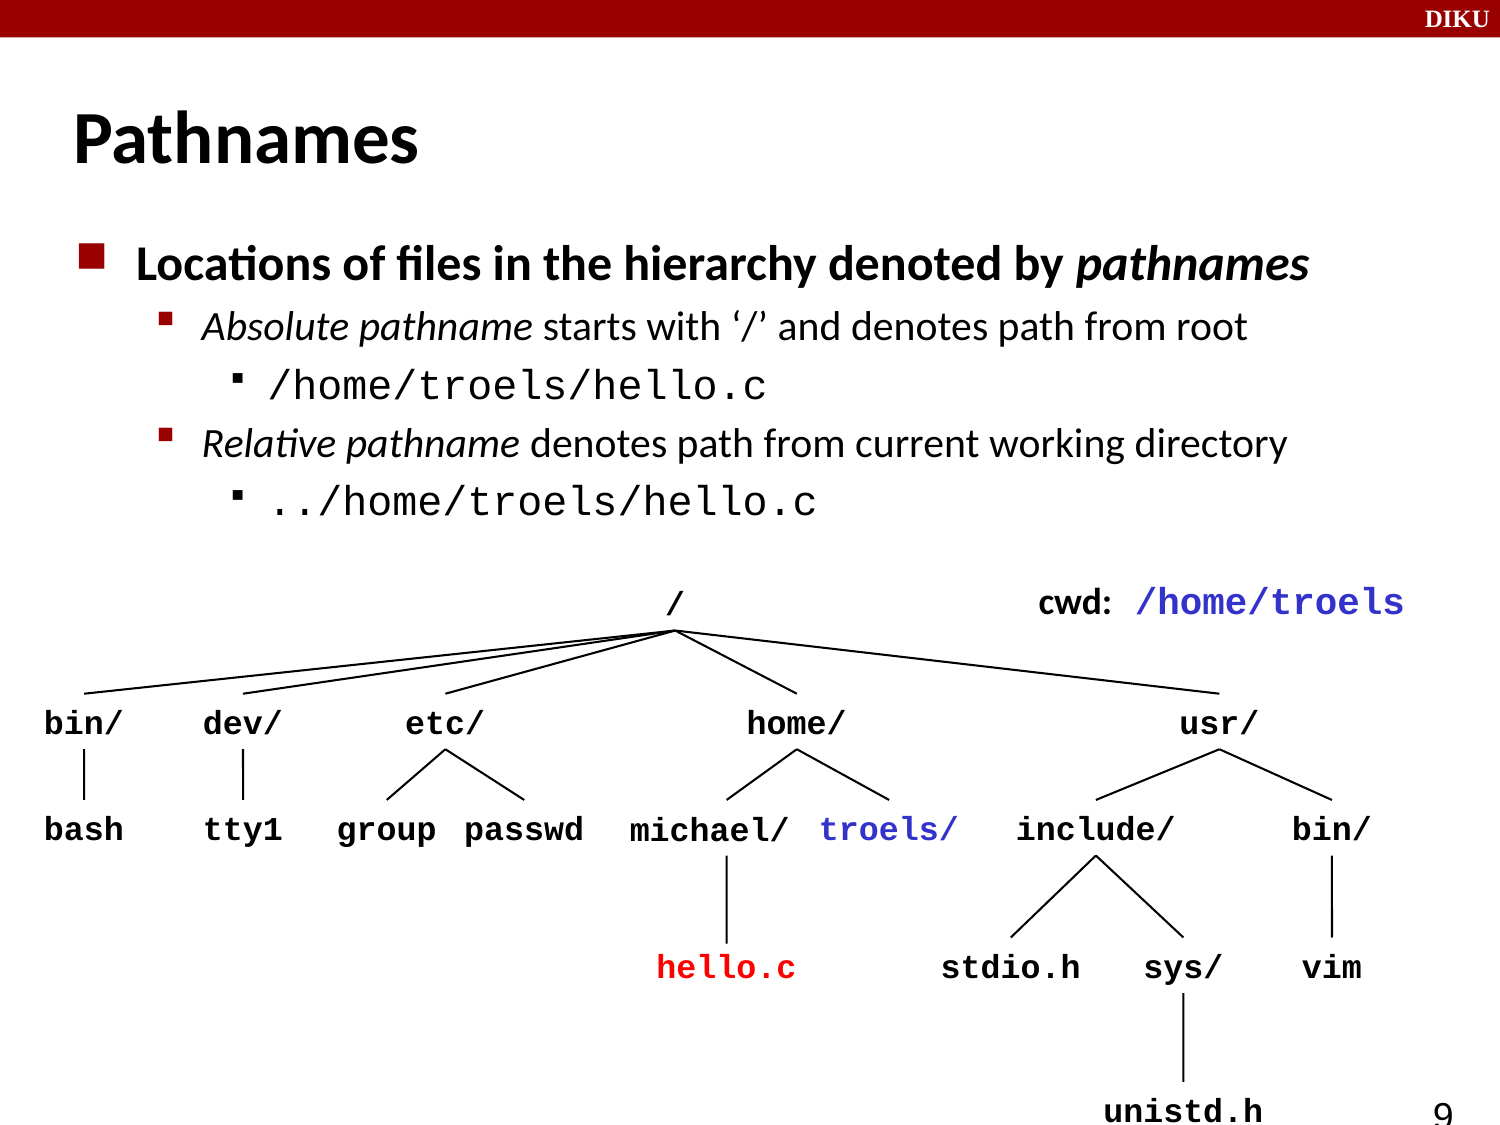

Pathnames
Locations of files in the hierarchy denoted by pathnames
Absolute pathname starts with ‘/’ and denotes path from root
/home/troels/hello.c
Relative pathname denotes path from current working directory
../home/troels/hello.c
cwd: /home/troels
/
bin/
dev/
etc/
home/
usr/
bash
tty1
group
passwd
troels/
include/
bin/
michael/
hello.c
stdio.h
sys/
vim
unistd.h